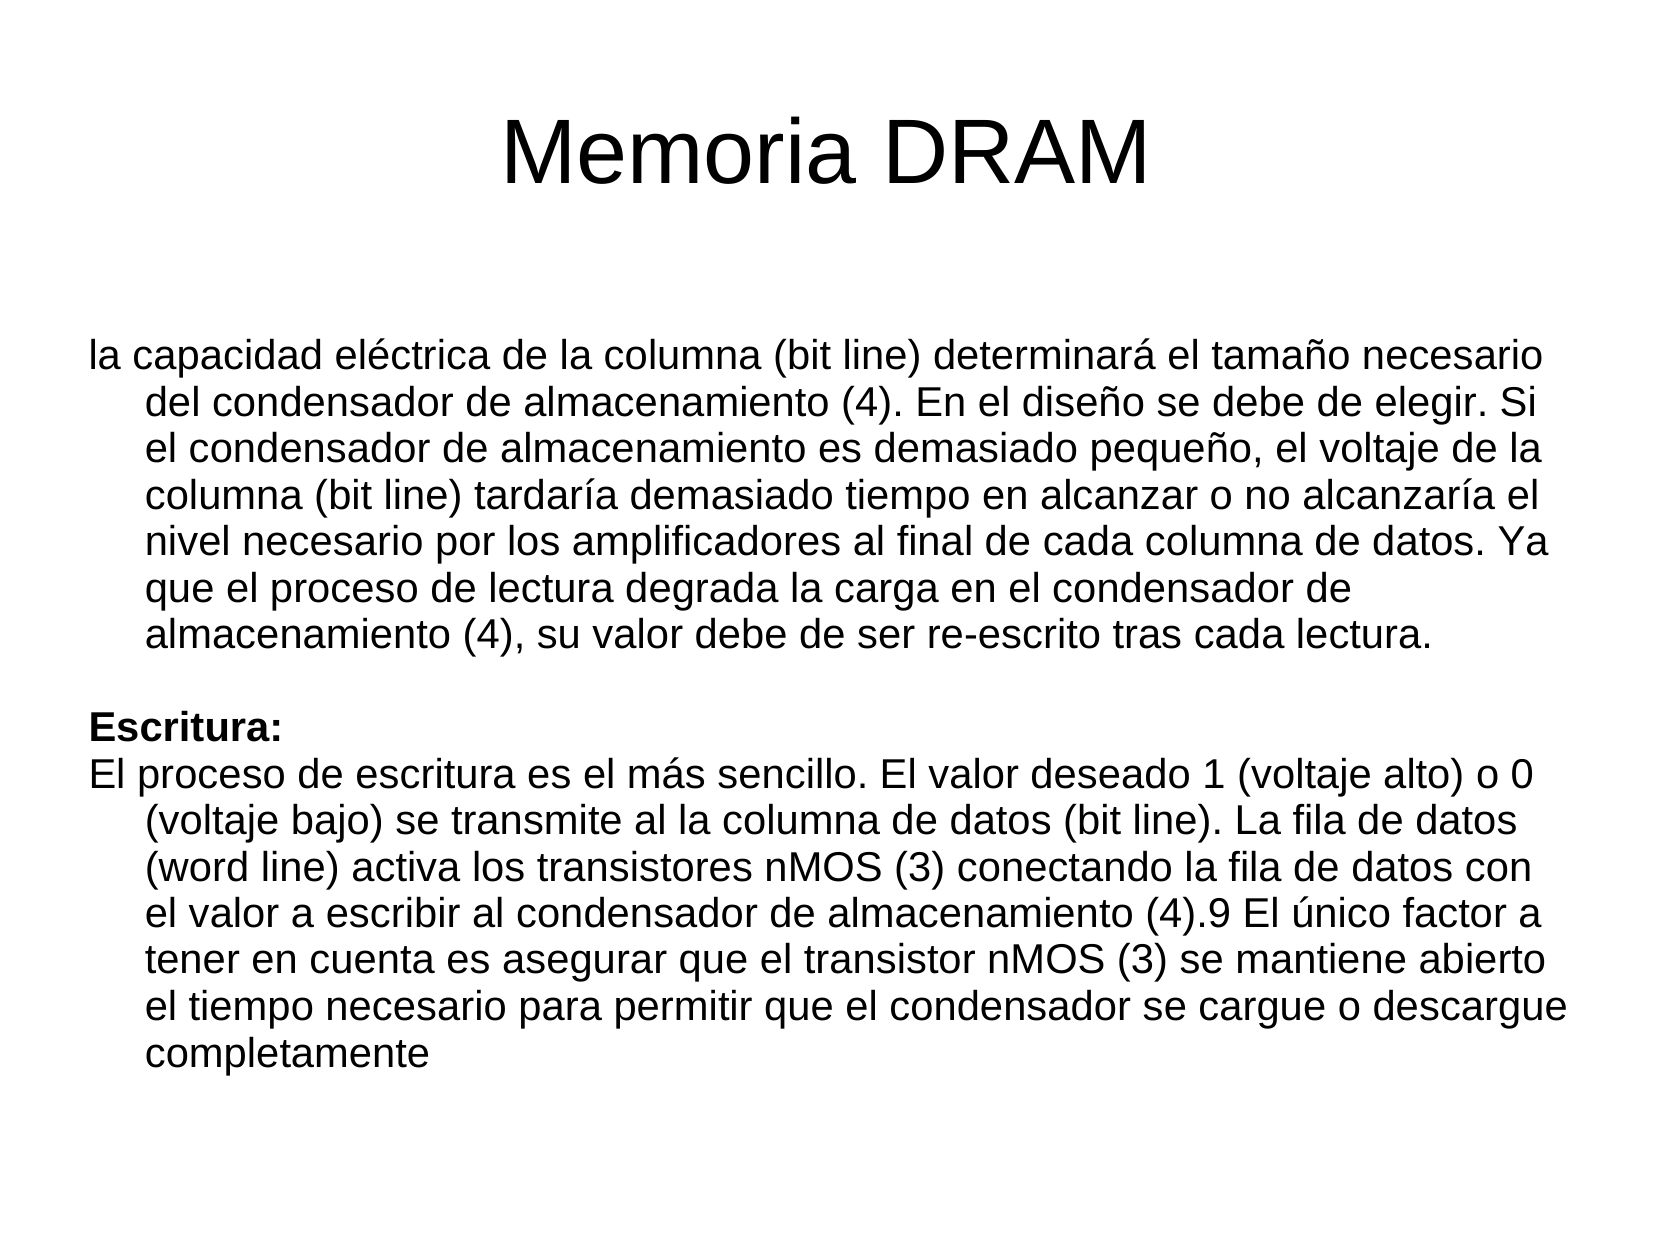

# Memoria DRAM
la capacidad eléctrica de la columna (bit line) determinará el tamaño necesario del condensador de almacenamiento (4). En el diseño se debe de elegir. Si el condensador de almacenamiento es demasiado pequeño, el voltaje de la columna (bit line) tardaría demasiado tiempo en alcanzar o no alcanzaría el nivel necesario por los amplificadores al final de cada columna de datos. Ya que el proceso de lectura degrada la carga en el condensador de almacenamiento (4), su valor debe de ser re-escrito tras cada lectura.
Escritura:
El proceso de escritura es el más sencillo. El valor deseado 1 (voltaje alto) o 0 (voltaje bajo) se transmite al la columna de datos (bit line). La fila de datos (word line) activa los transistores nMOS (3) conectando la fila de datos con el valor a escribir al condensador de almacenamiento (4).9 El único factor a tener en cuenta es asegurar que el transistor nMOS (3) se mantiene abierto el tiempo necesario para permitir que el condensador se cargue o descargue completamente